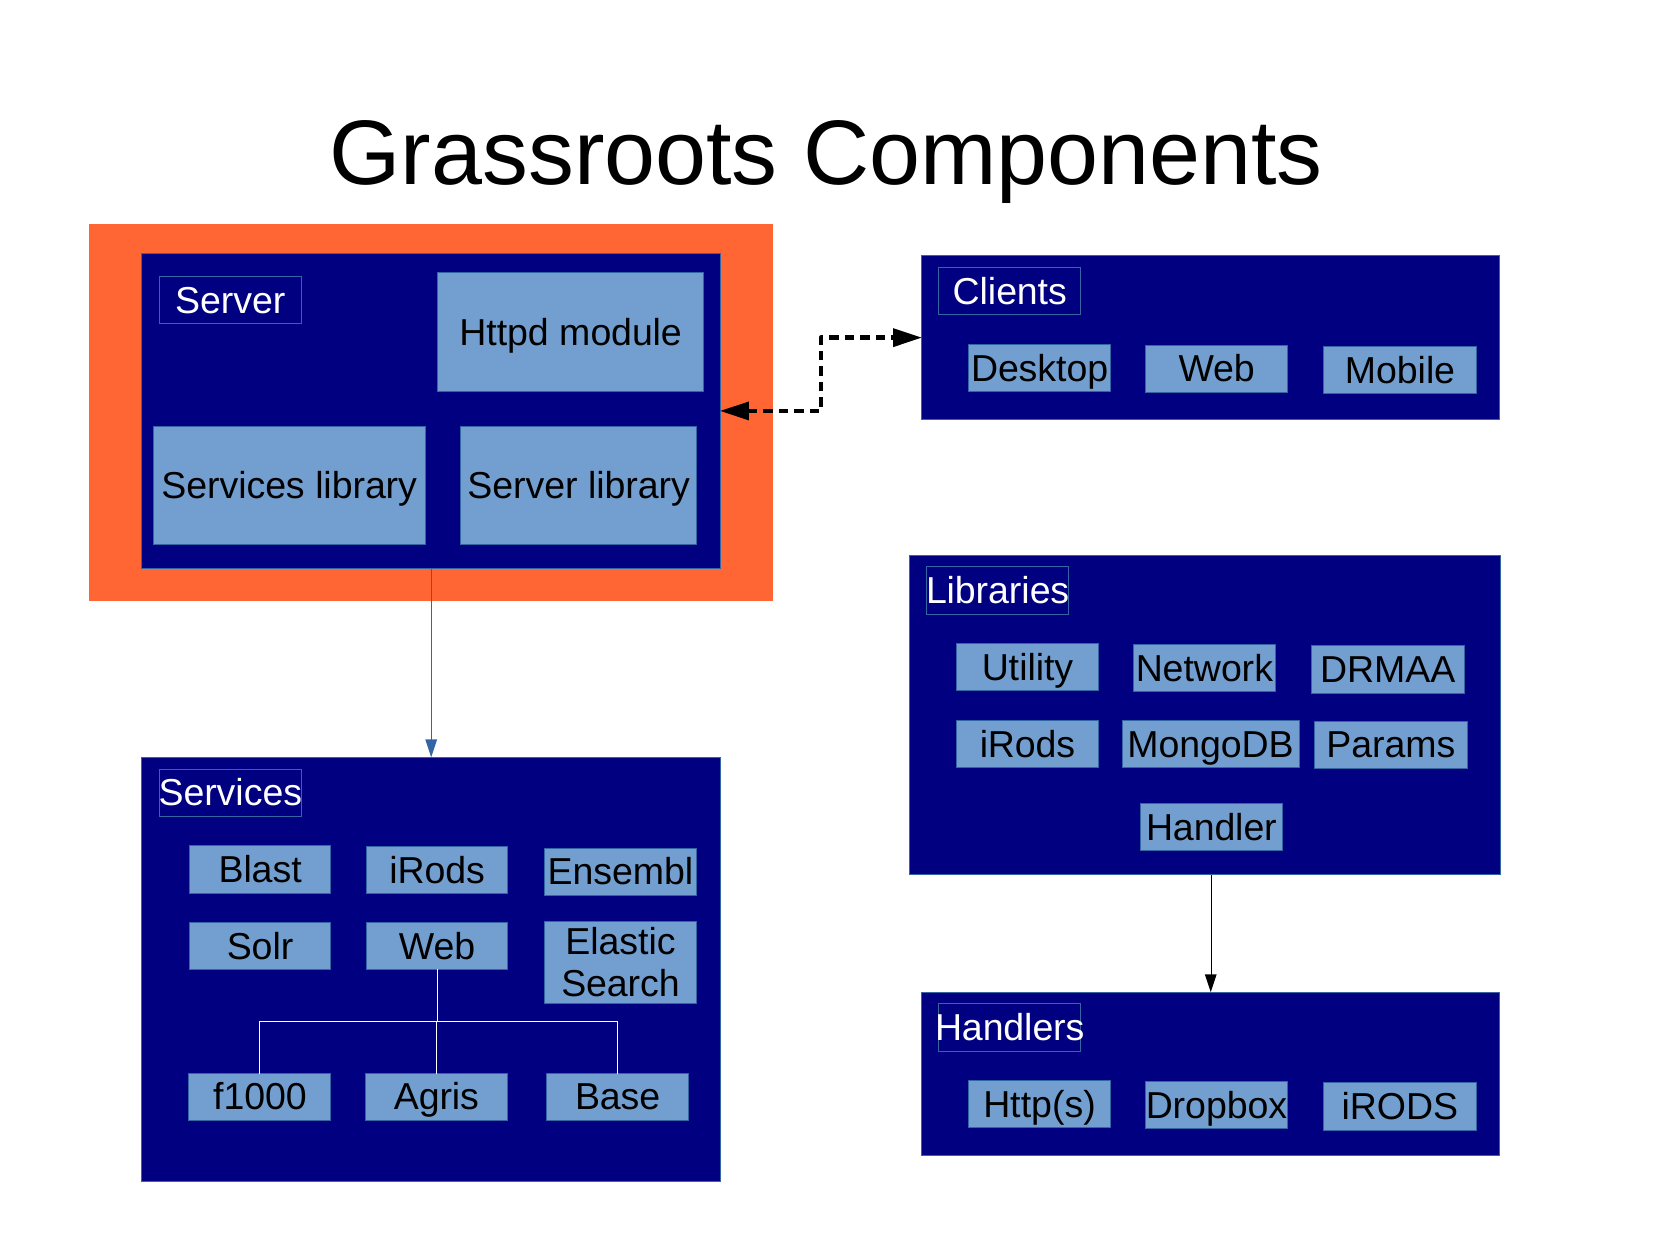

# Grassroots Components
Clients
Desktop
Web
Mobile
Httpd module
Server
Services library
Server library
Libraries
Utility
Network
DRMAA
iRods
MongoDB
Params
Handler
Handlers
Http(s)
Dropbox
iRODS
Services
Blast
iRods
Ensembl
Elastic
Search
Web
Solr
f1000
Agris
Base